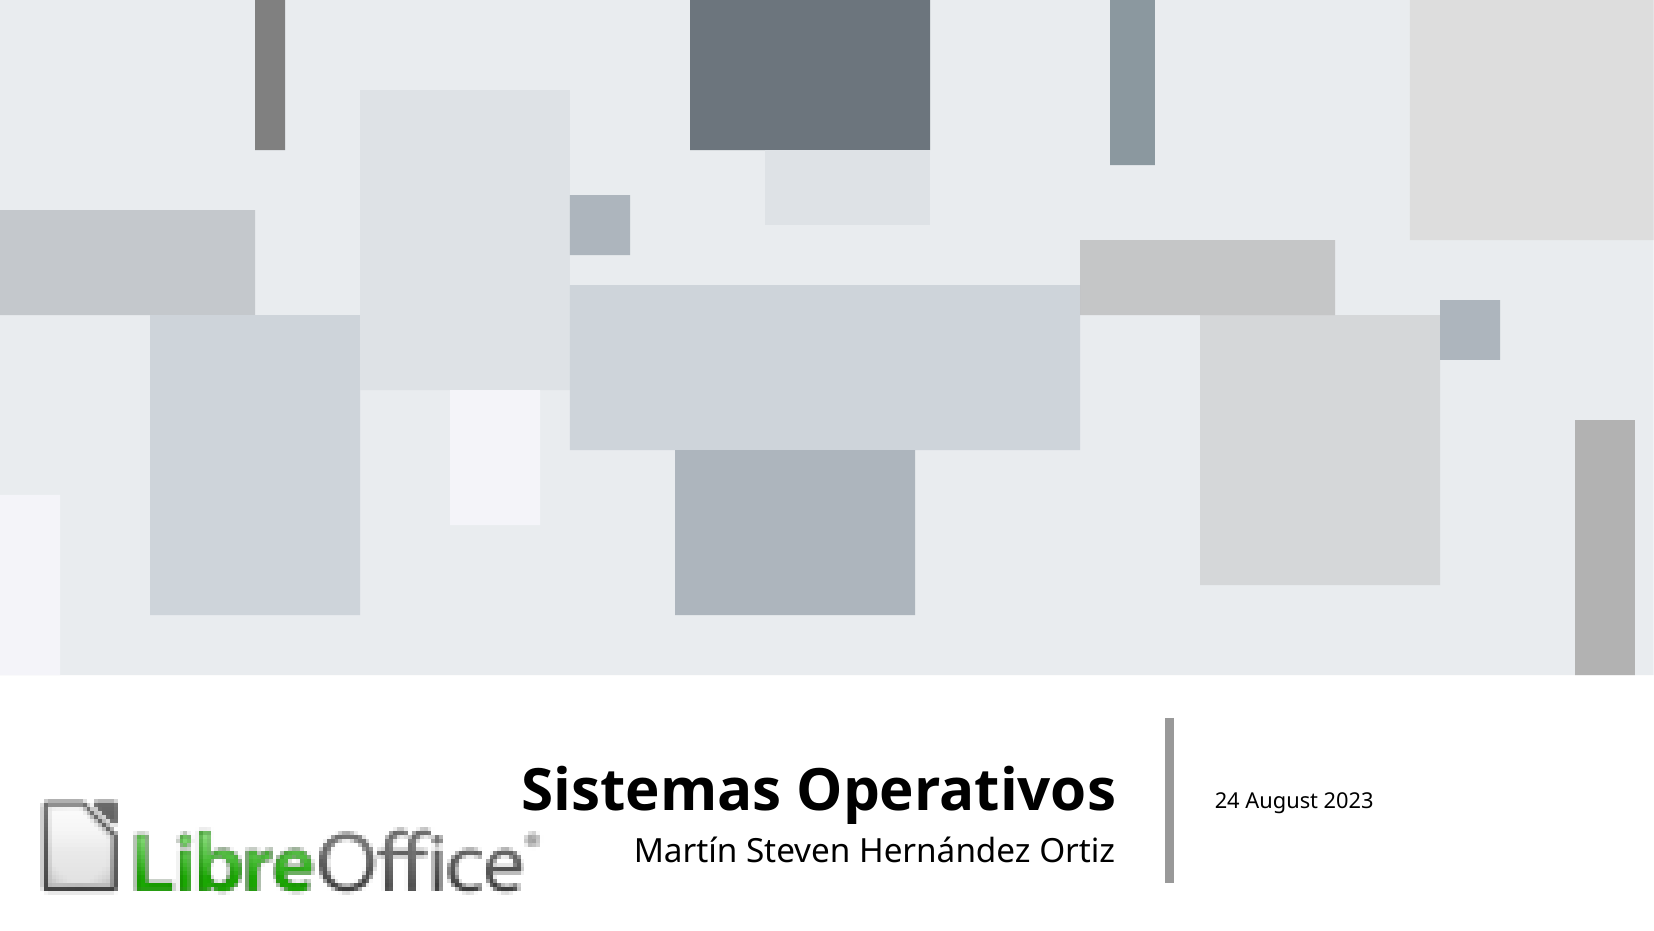

Sistemas Operativos
Martín Steven Hernández Ortiz
24 August 2023